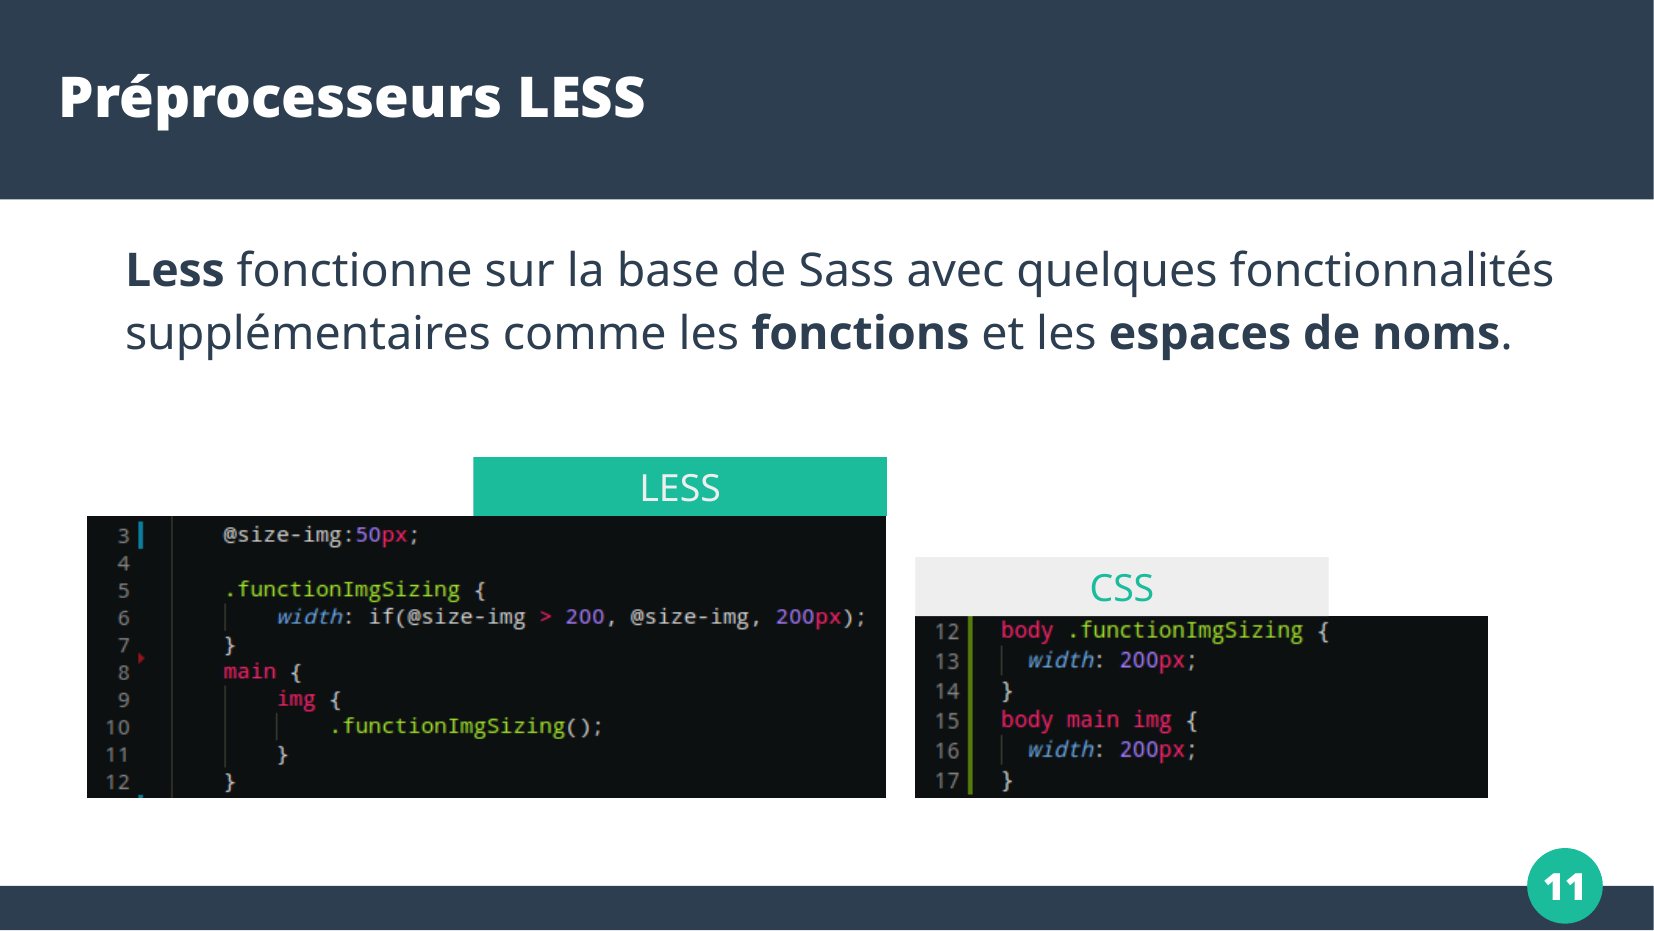

# Préprocesseurs LESS
Less fonctionne sur la base de Sass avec quelques fonctionnalités supplémentaires comme les fonctions et les espaces de noms.
LESS
CSS